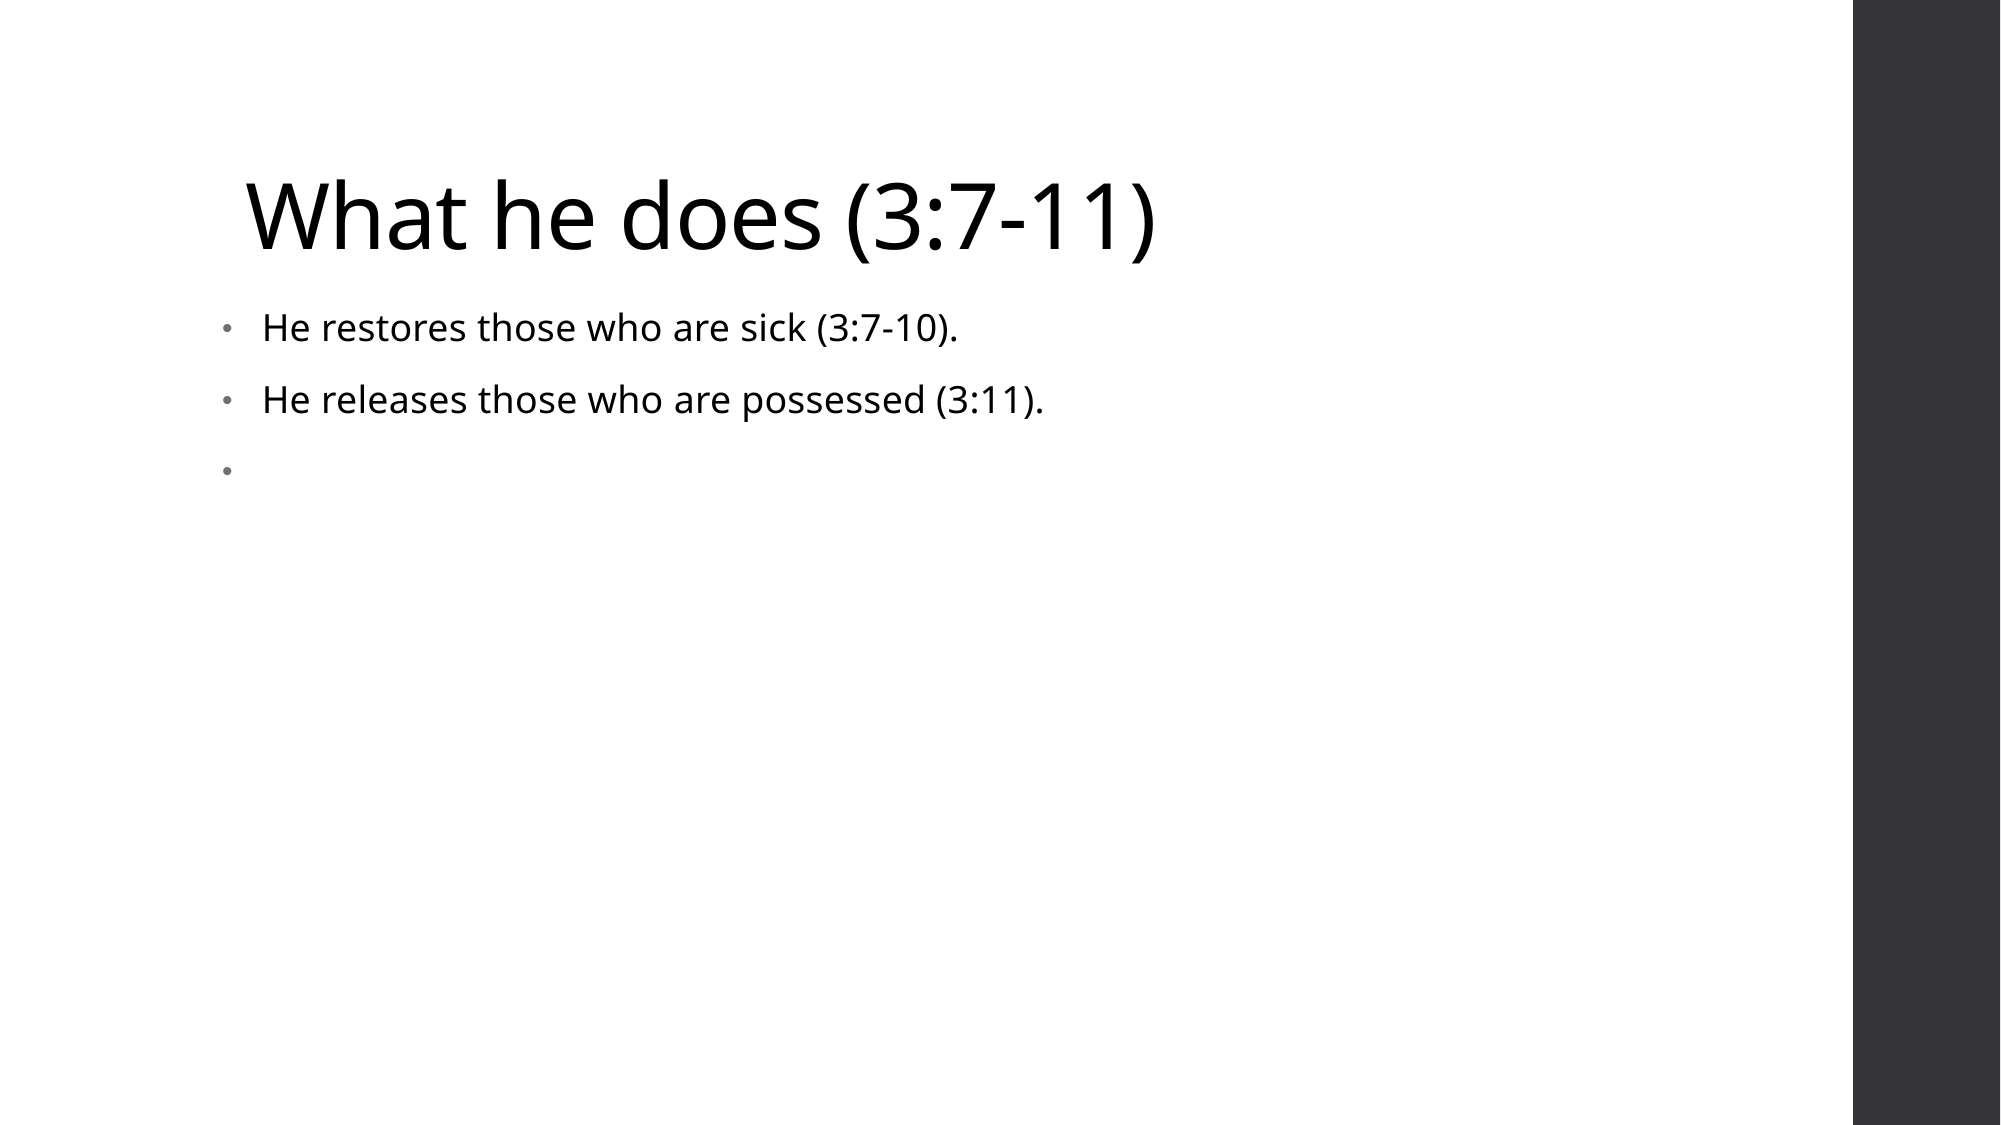

# What he does (3:7-11)
 He restores those who are sick (3:7-10).
 He releases those who are possessed (3:11).